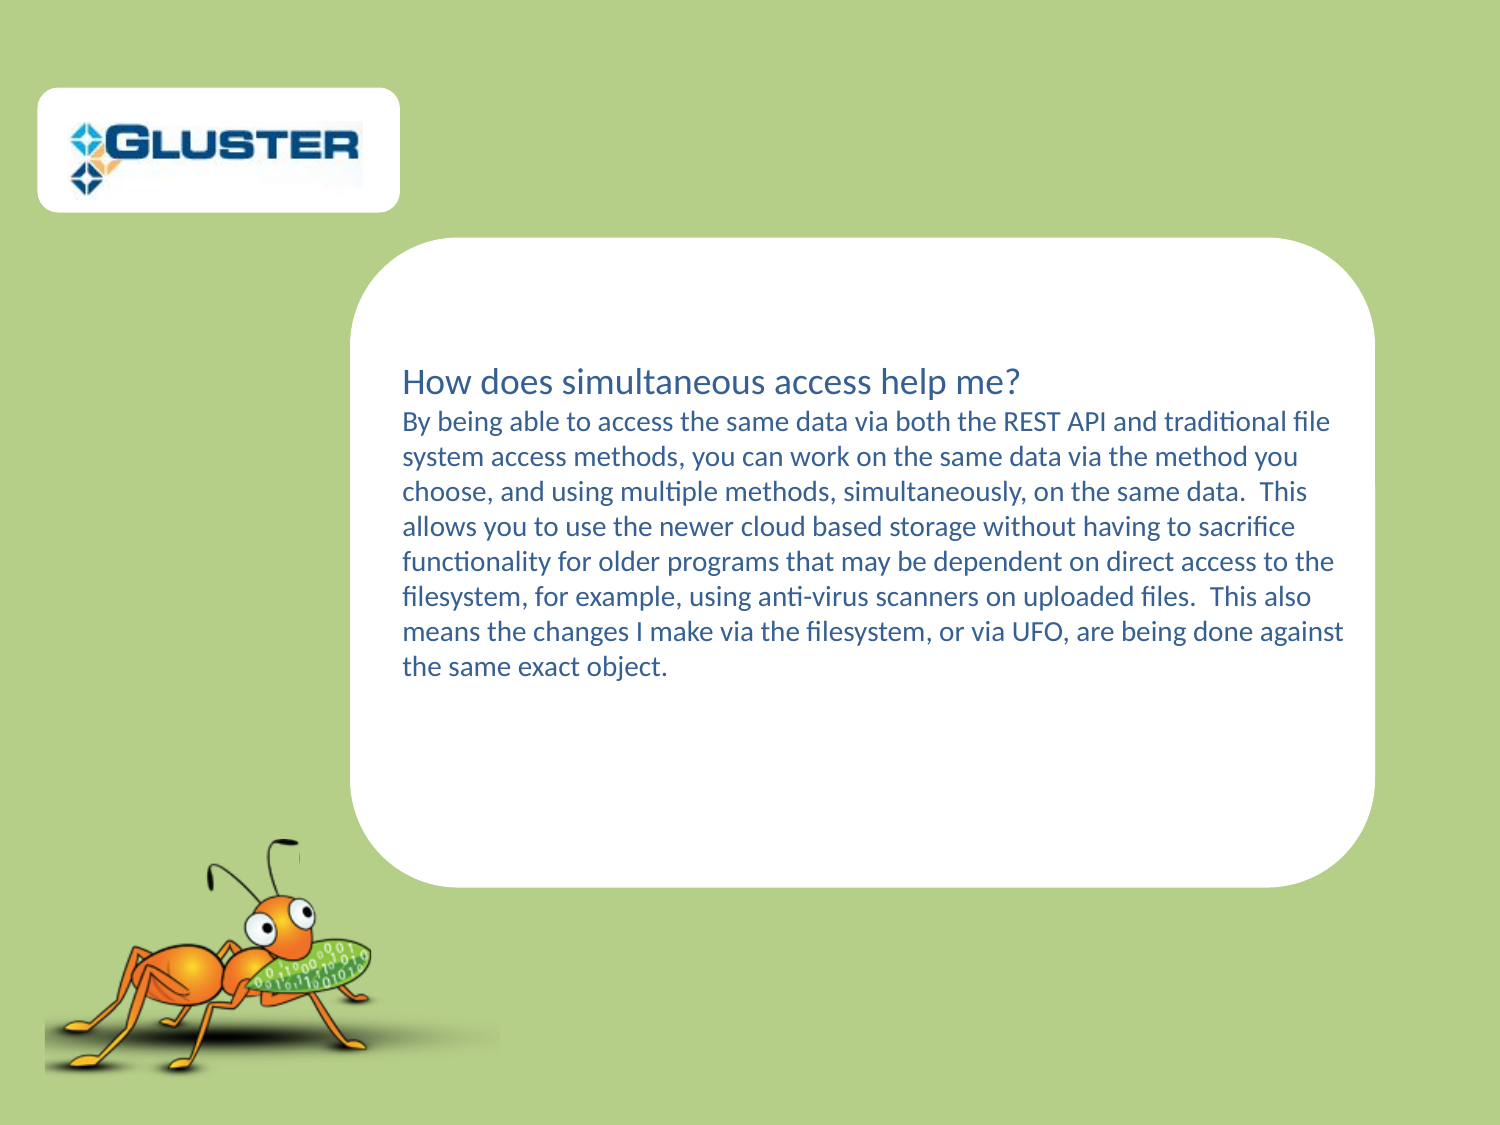

#
How does simultaneous access help me?
By being able to access the same data via both the REST API and traditional file system access methods, you can work on the same data via the method you choose, and using multiple methods, simultaneously, on the same data. This allows you to use the newer cloud based storage without having to sacrifice functionality for older programs that may be dependent on direct access to the filesystem, for example, using anti-virus scanners on uploaded files. This also means the changes I make via the filesystem, or via UFO, are being done against the same exact object.